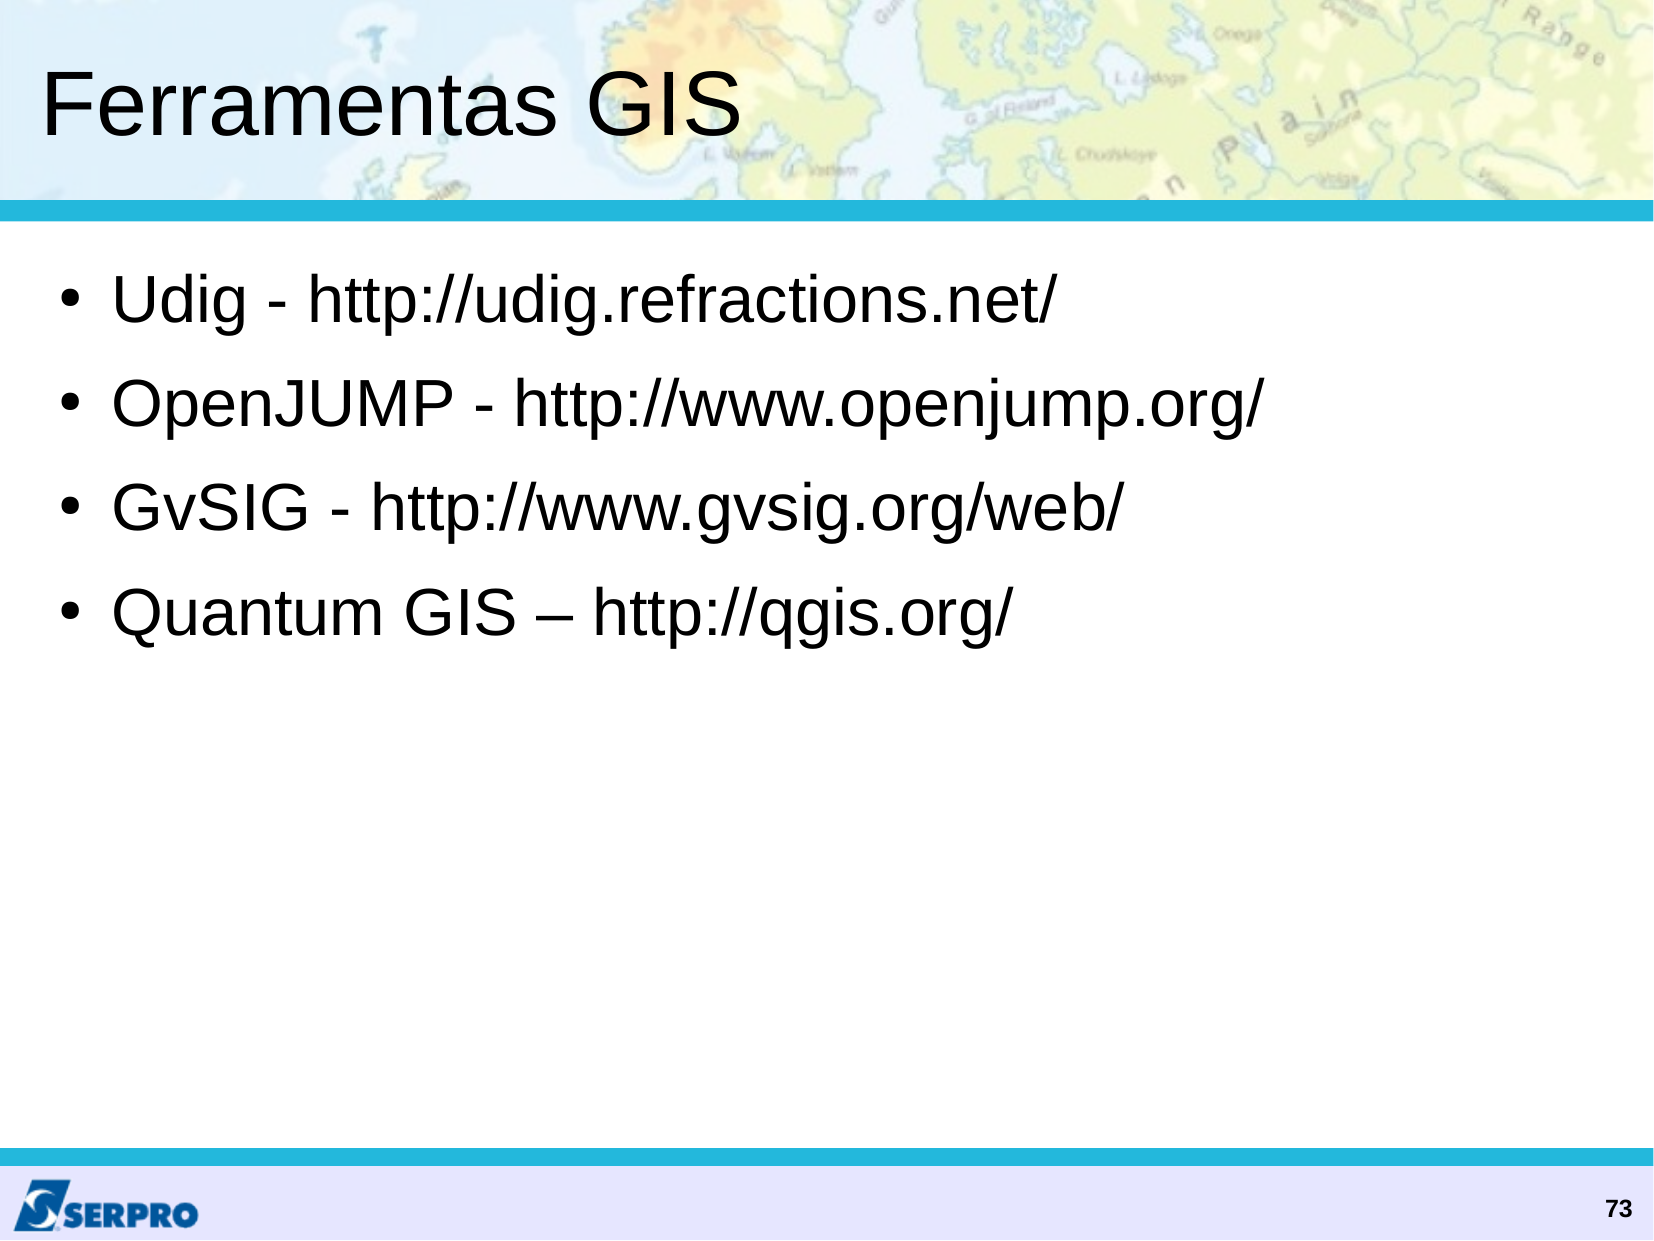

# Ferramentas GIS
Udig - http://udig.refractions.net/
OpenJUMP - http://www.openjump.org/
GvSIG - http://www.gvsig.org/web/
Quantum GIS – http://qgis.org/
73